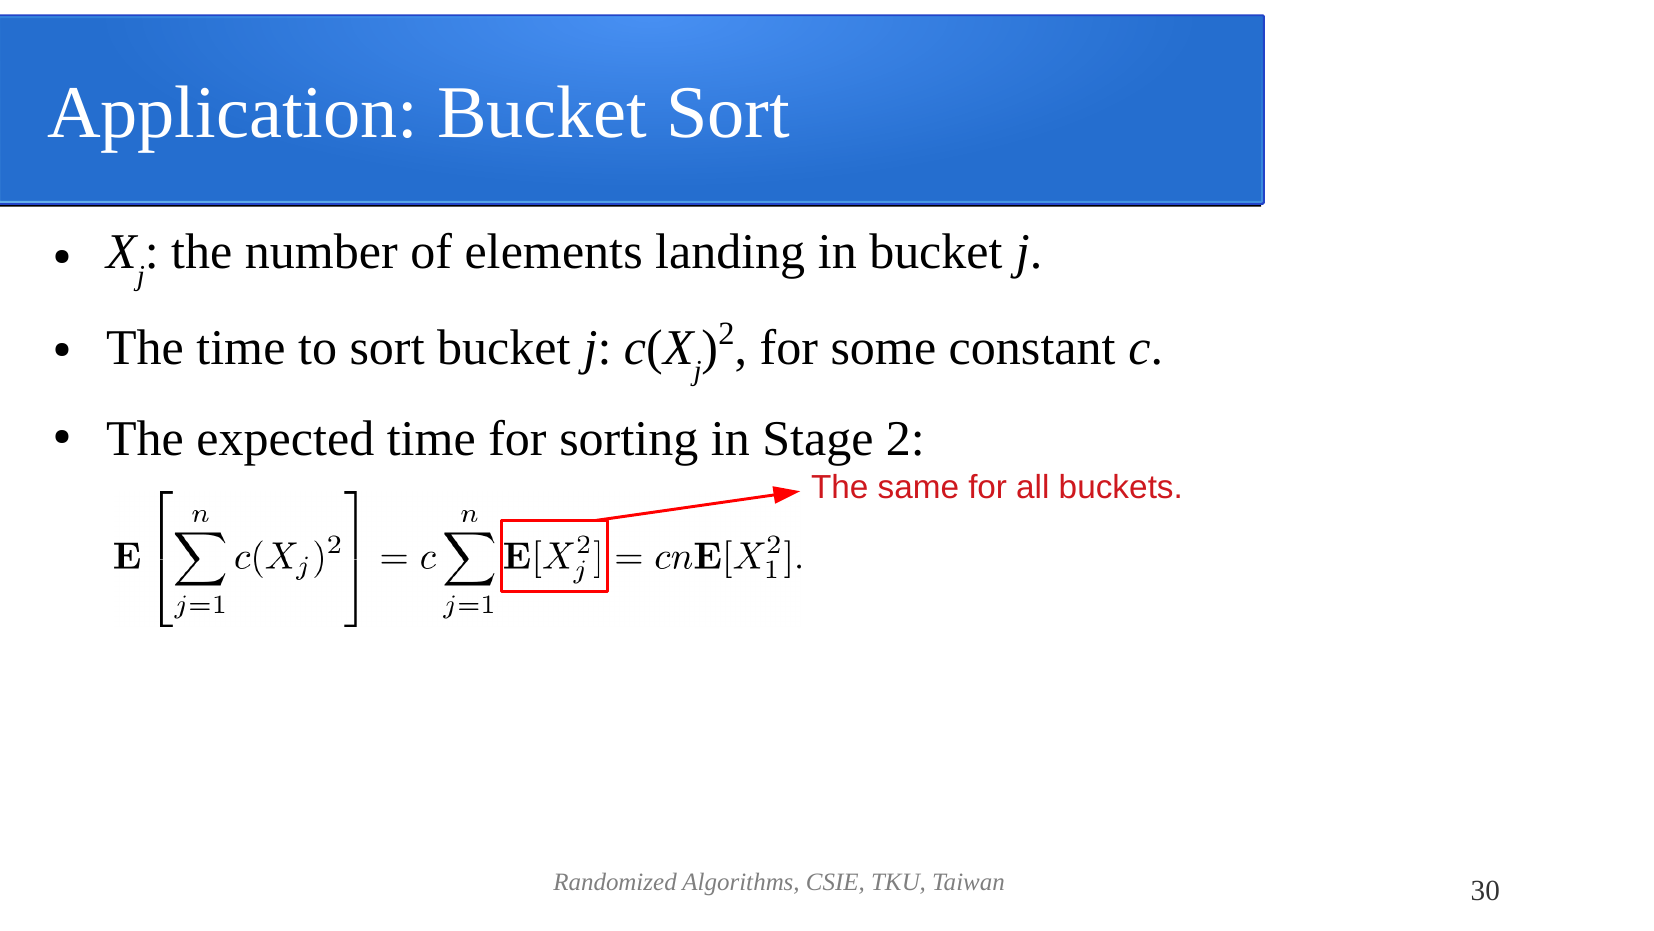

# Application: Bucket Sort
Xj: the number of elements landing in bucket j.
The time to sort bucket j: c(Xj)2, for some constant c.
The expected time for sorting in Stage 2:
The same for all buckets.
Randomized Algorithms, CSIE, TKU, Taiwan
30